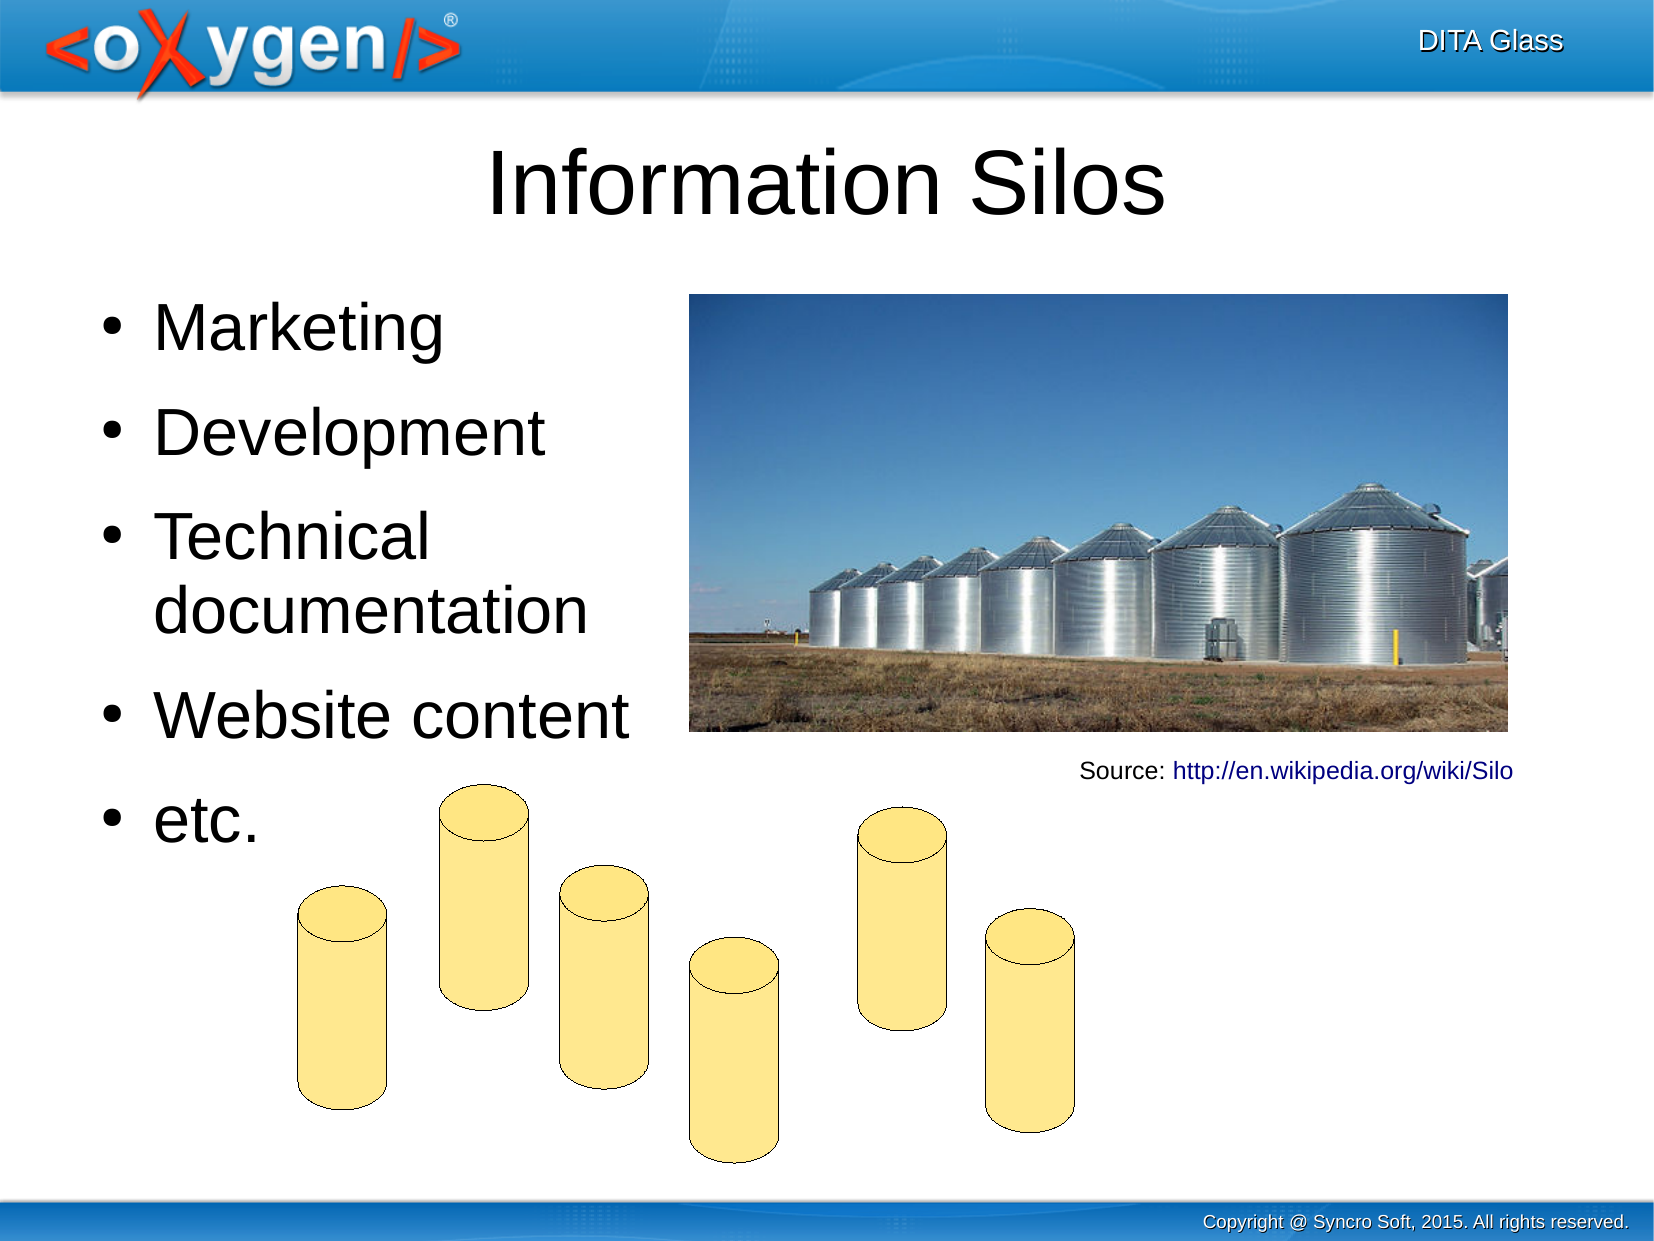

# Information Silos
Marketing
Development
Technical documentation
Website content
etc.
Source: http://en.wikipedia.org/wiki/Silo